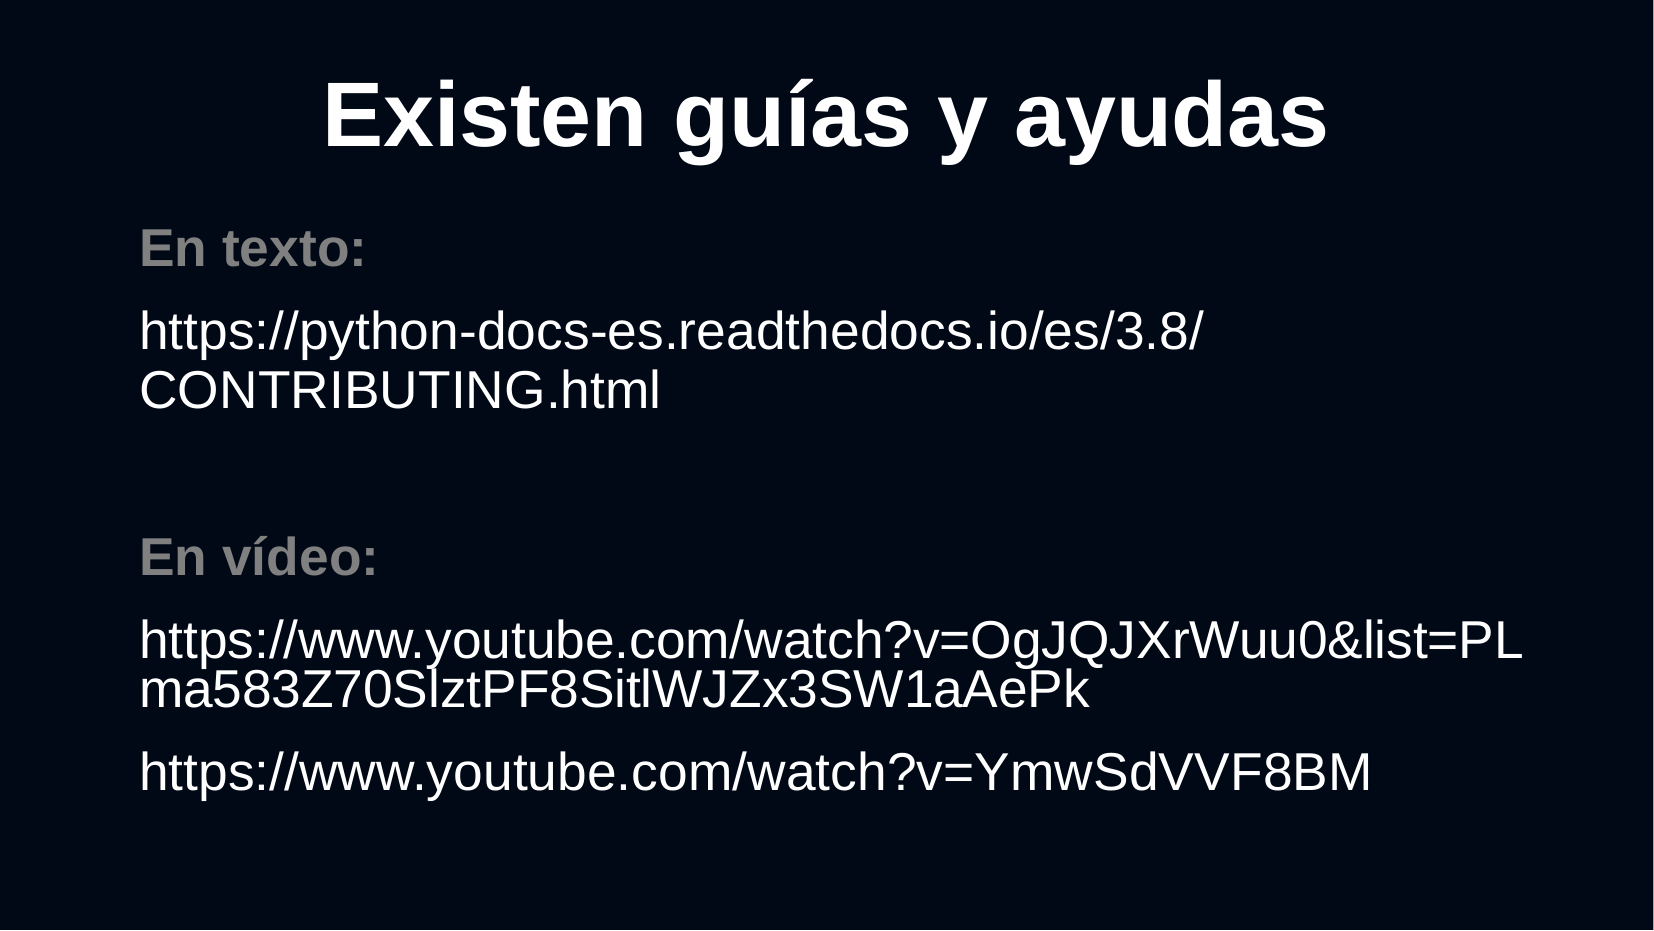

# Existen guías y ayudas
En texto:
https://python-docs-es.readthedocs.io/es/3.8/CONTRIBUTING.html
En vídeo:
https://www.youtube.com/watch?v=OgJQJXrWuu0&list=PLma583Z70SlztPF8SitlWJZx3SW1aAePk
https://www.youtube.com/watch?v=YmwSdVVF8BM